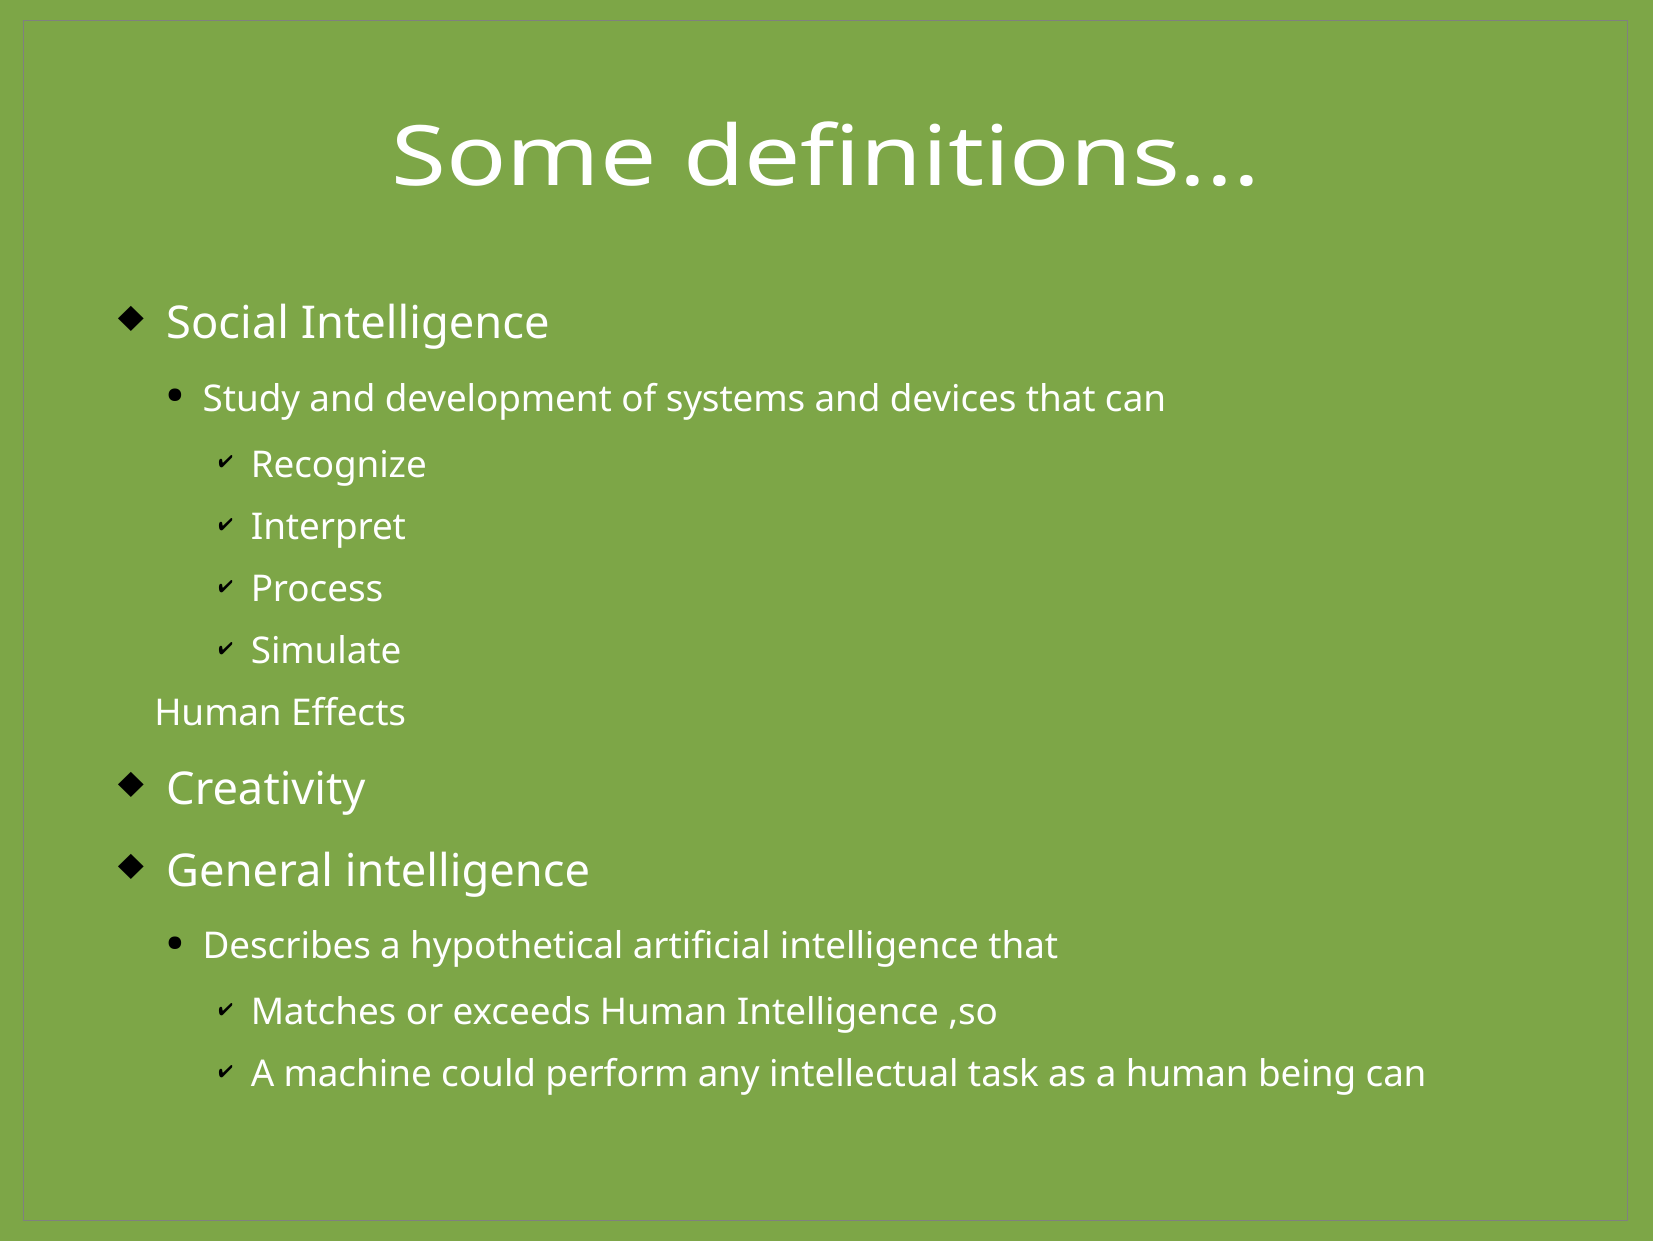

Some definitions...
# Social Intelligence
Study and development of systems and devices that can
Recognize
Interpret
Process
Simulate
Human Effects
 Creativity
 General intelligence
Describes a hypothetical artificial intelligence that
Matches or exceeds Human Intelligence ,so
A machine could perform any intellectual task as a human being can